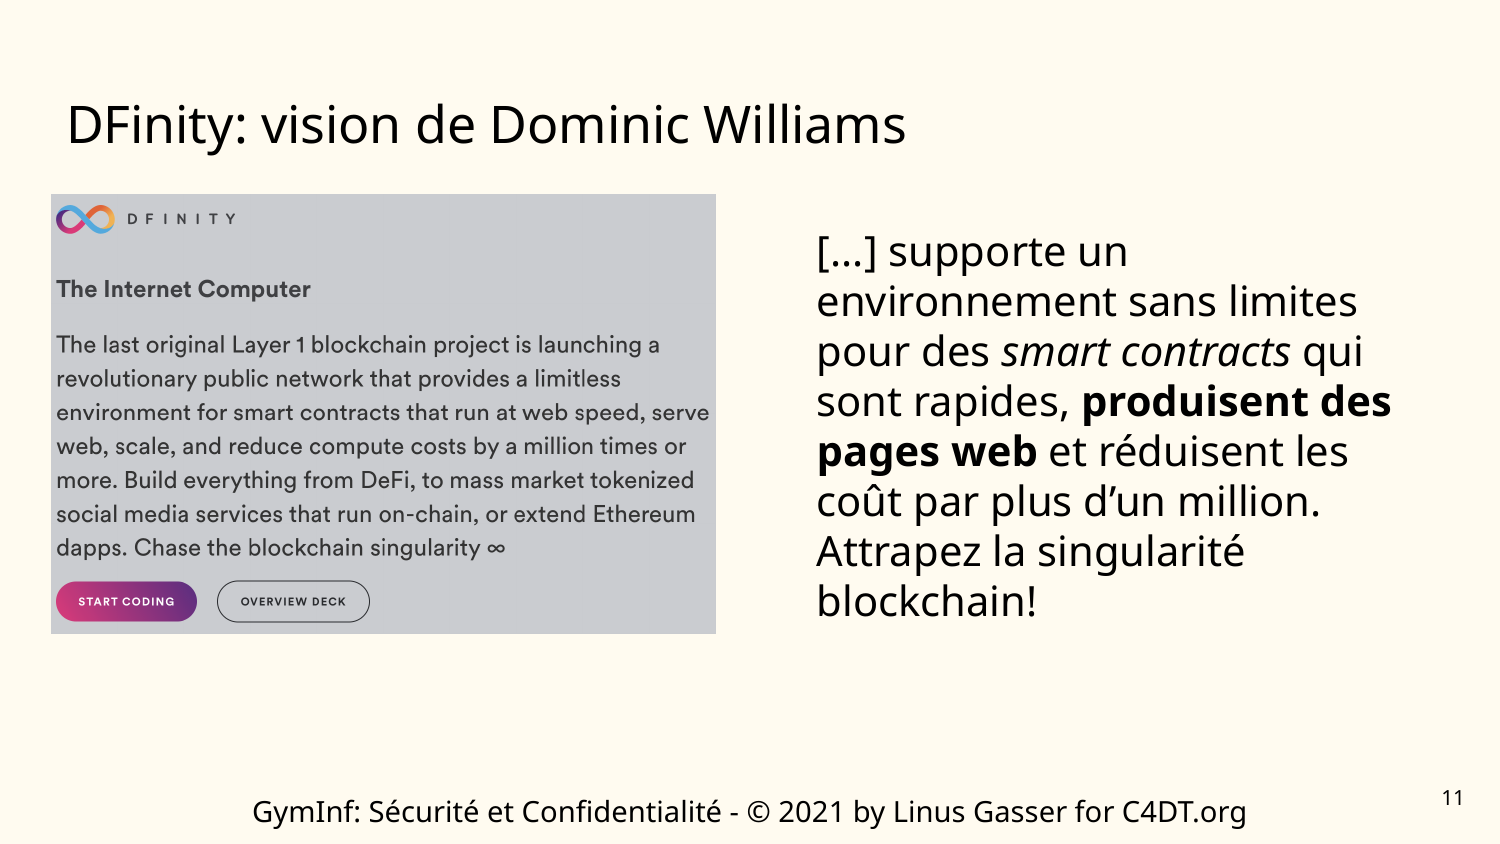

# DFinity: vision de Dominic Williams
[...] supporte un environnement sans limites pour des smart contracts qui sont rapides, produisent des pages web et réduisent les coût par plus d’un million.
Attrapez la singularité blockchain!